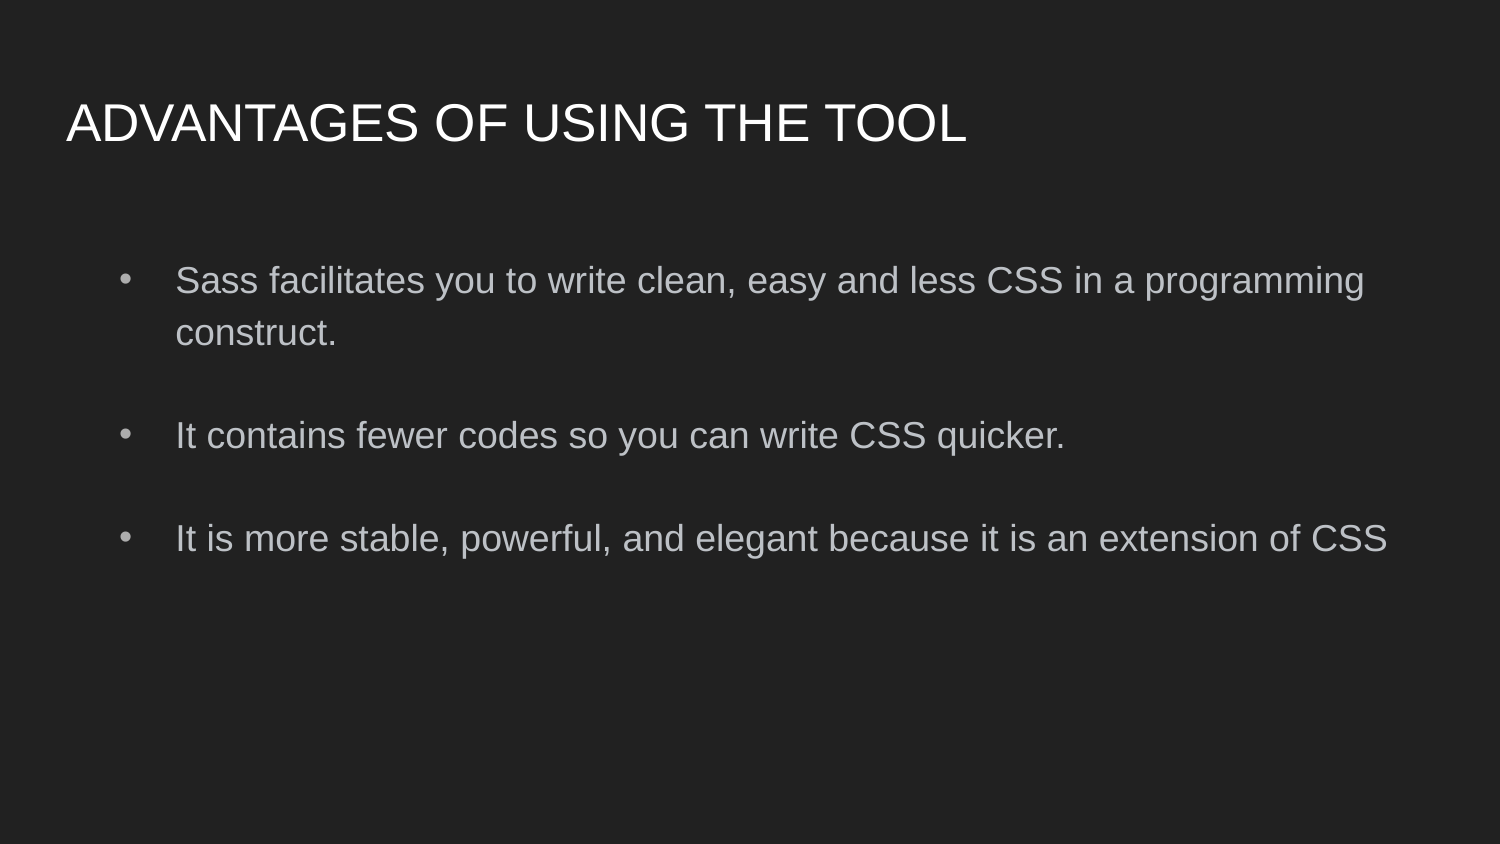

# ADVANTAGES OF USING THE TOOL
Sass facilitates you to write clean, easy and less CSS in a programming construct.
It contains fewer codes so you can write CSS quicker.
It is more stable, powerful, and elegant because it is an extension of CSS